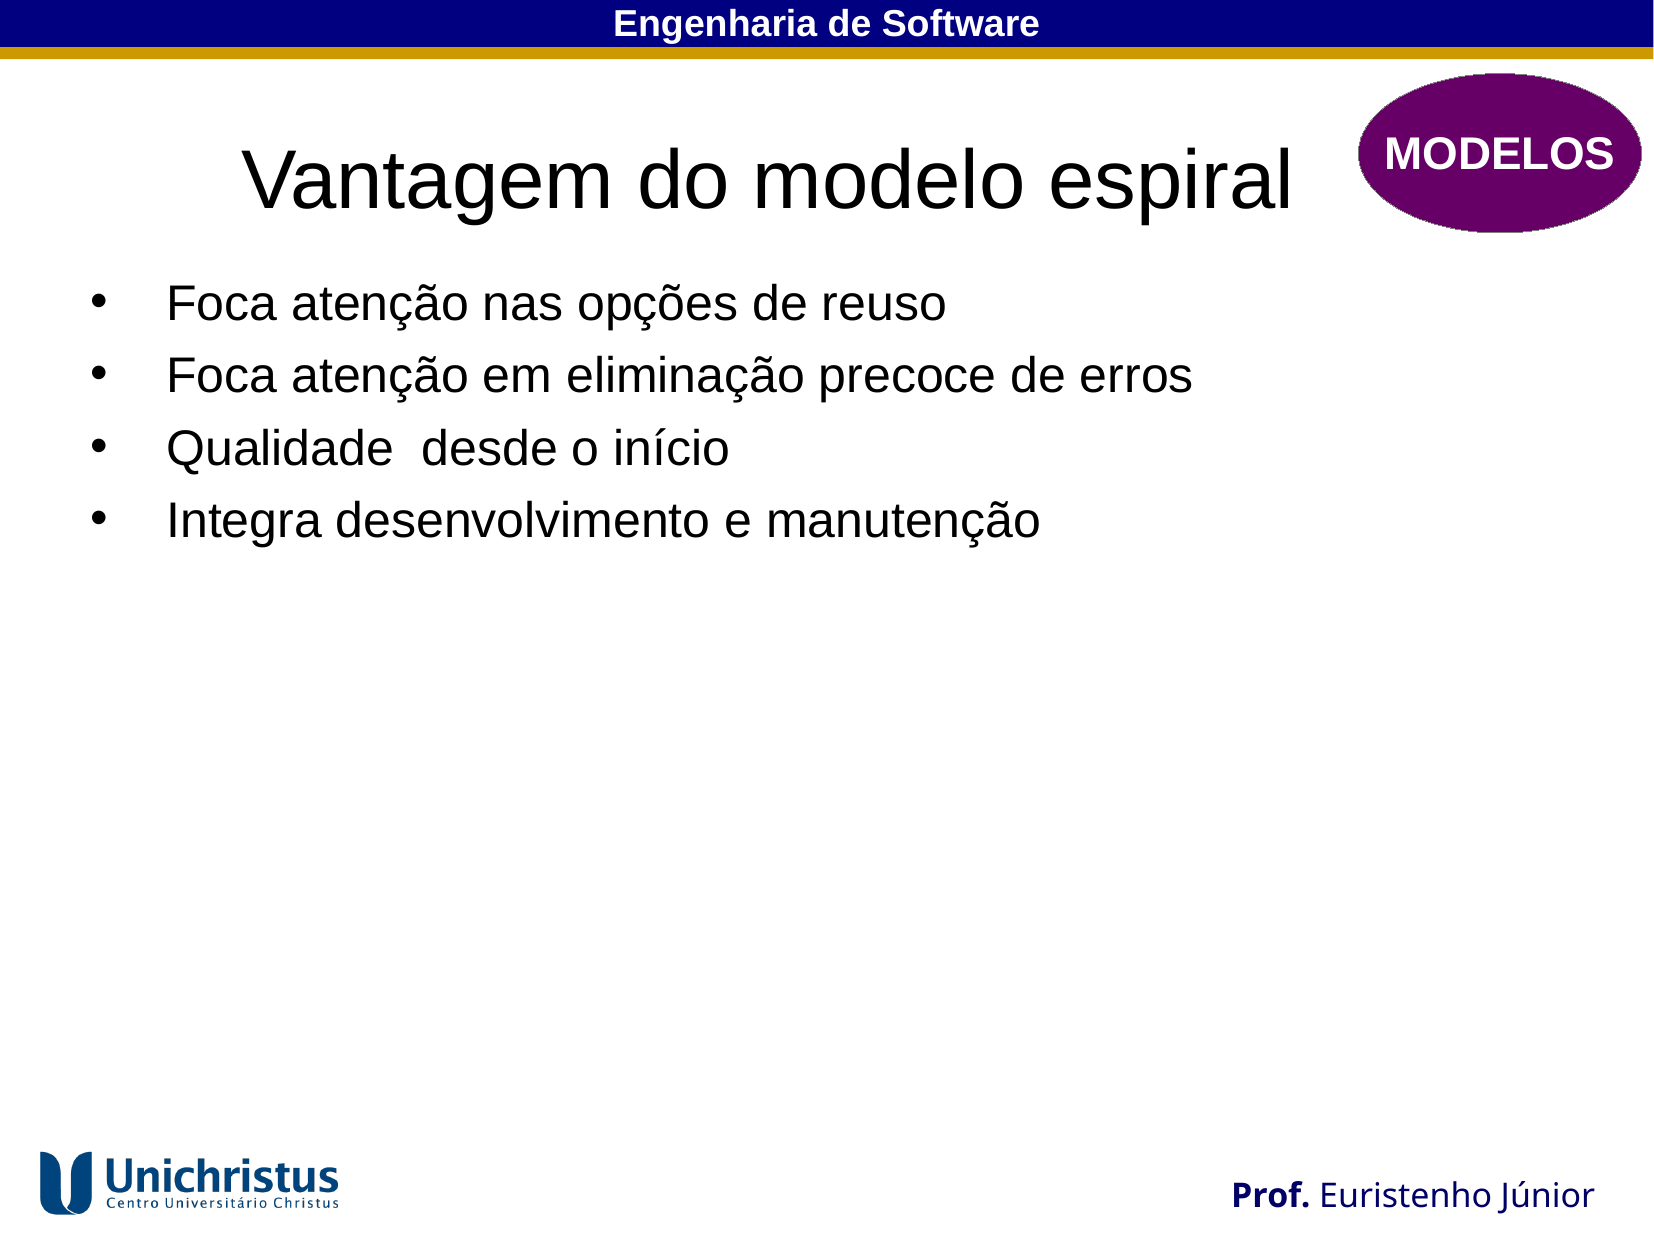

Engenharia de Software
# Vantagem do modelo espiral
MODELOS
Foca atenção nas opções de reuso
Foca atenção em eliminação precoce de erros
Qualidade desde o início
Integra desenvolvimento e manutenção
Prof. Euristenho Júnior